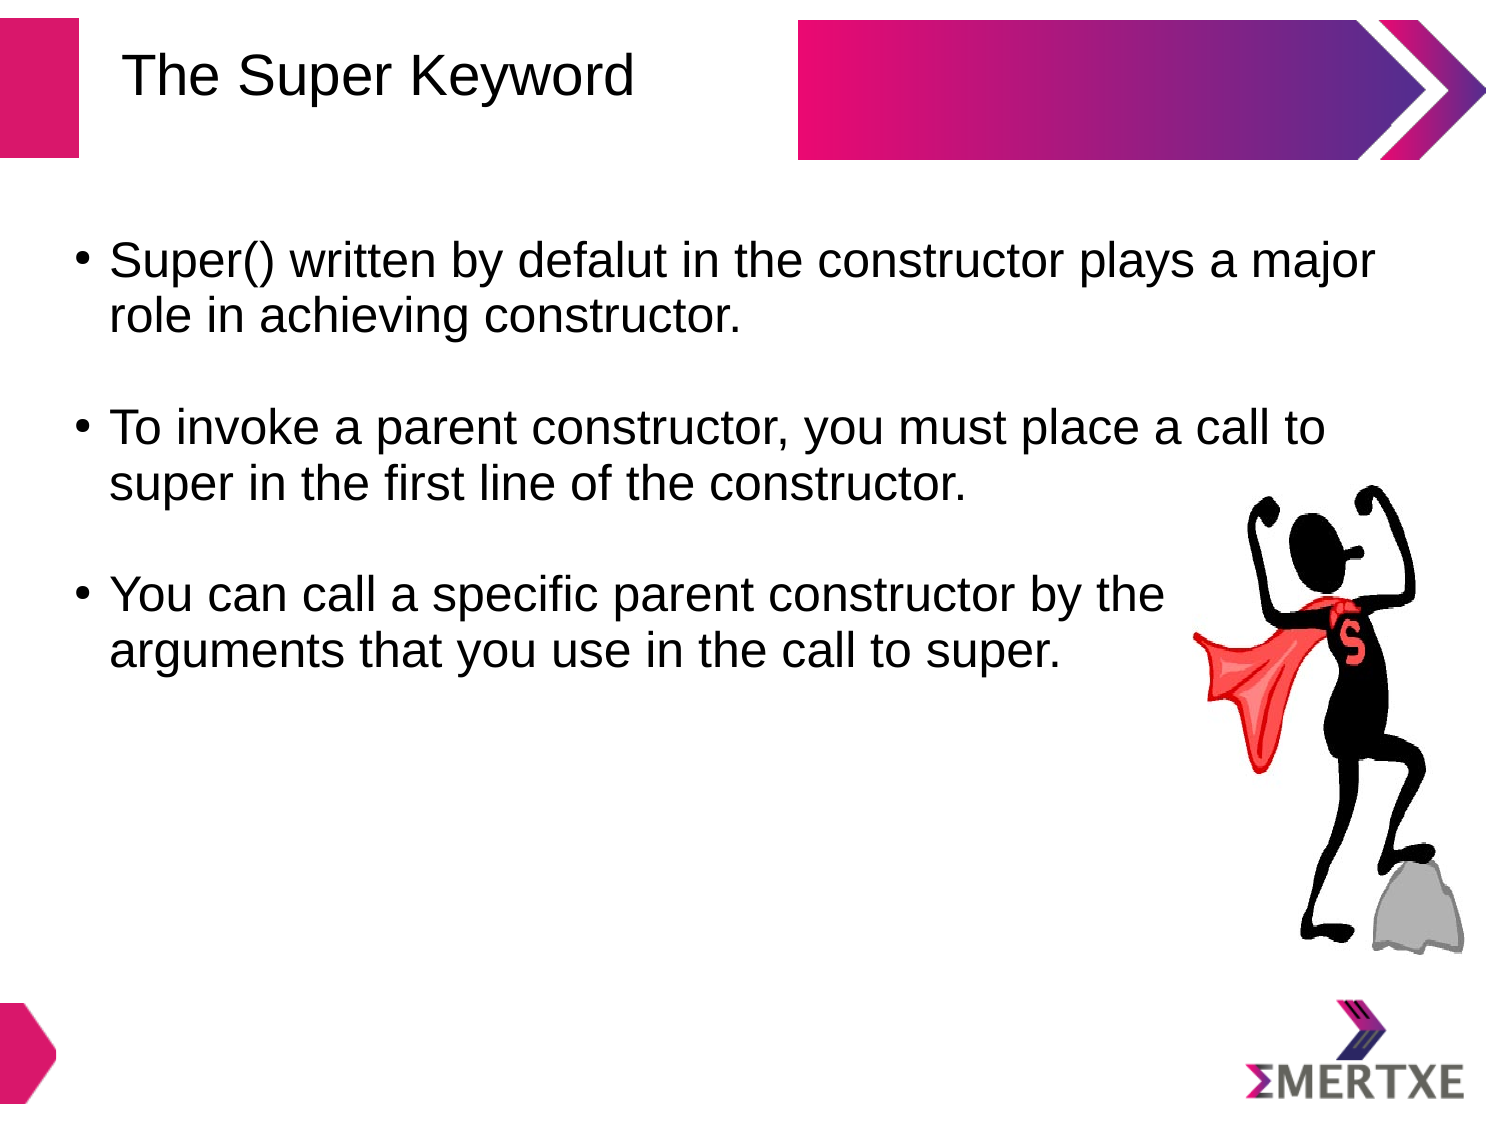

The Super Keyword
Super() written by defalut in the constructor plays a major role in achieving constructor.
To invoke a parent constructor, you must place a call to
super in the first line of the constructor.
You can call a specific parent constructor by the arguments that you use in the call to super.